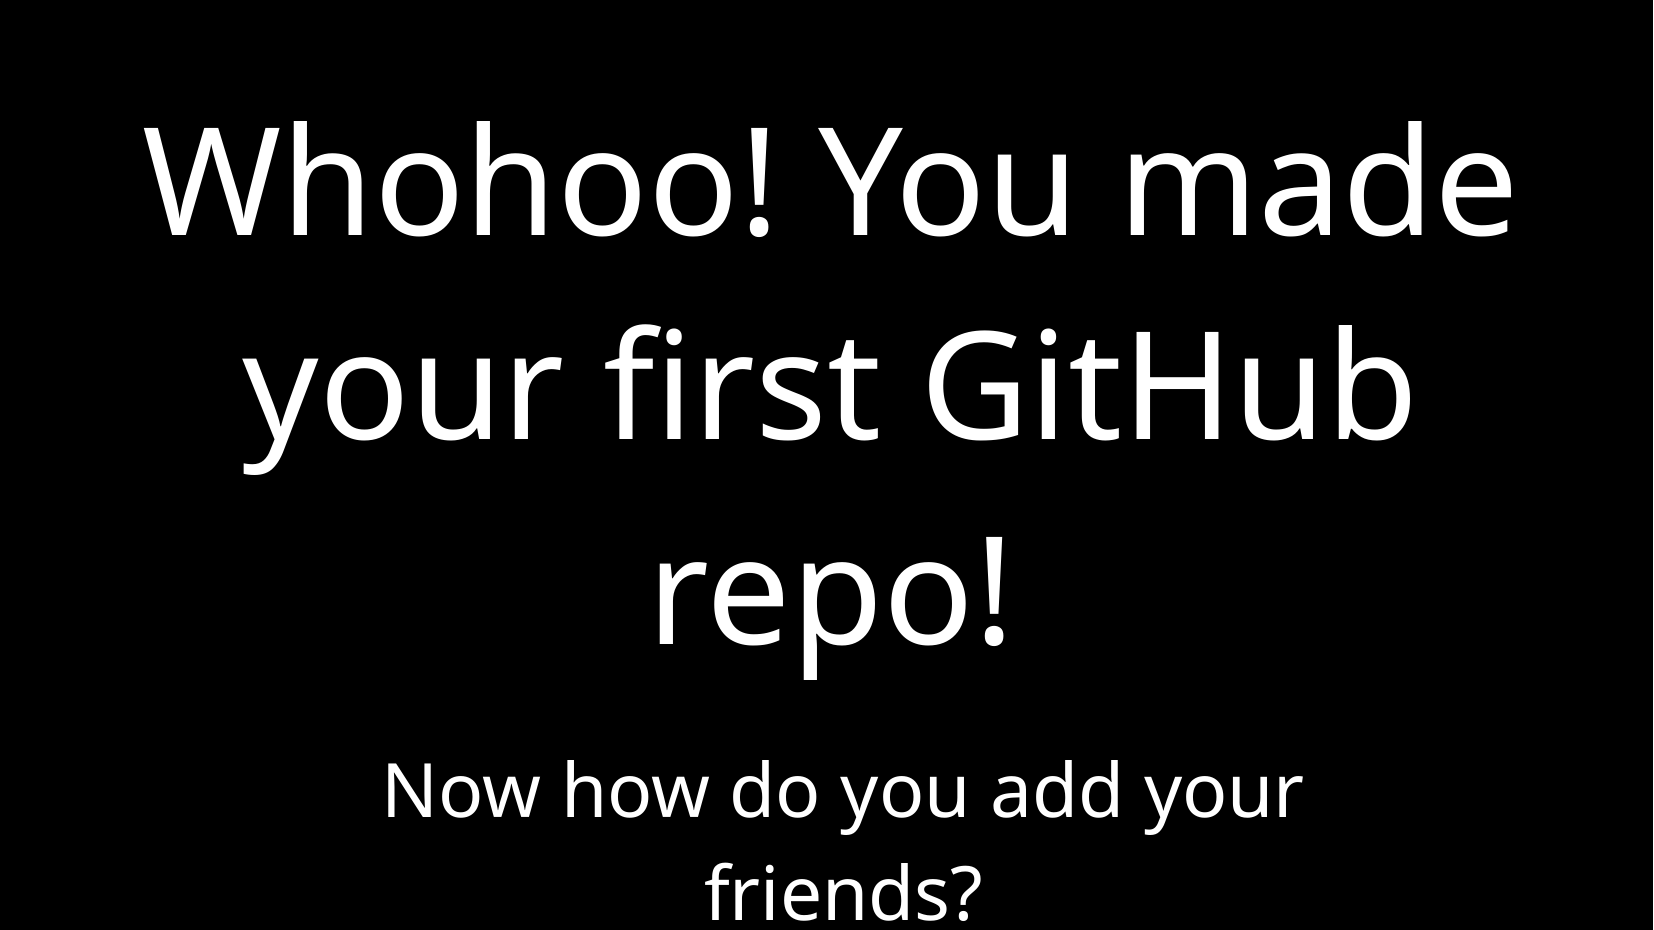

# Whohoo! You made your first GitHub repo!
Now how do you add your friends?